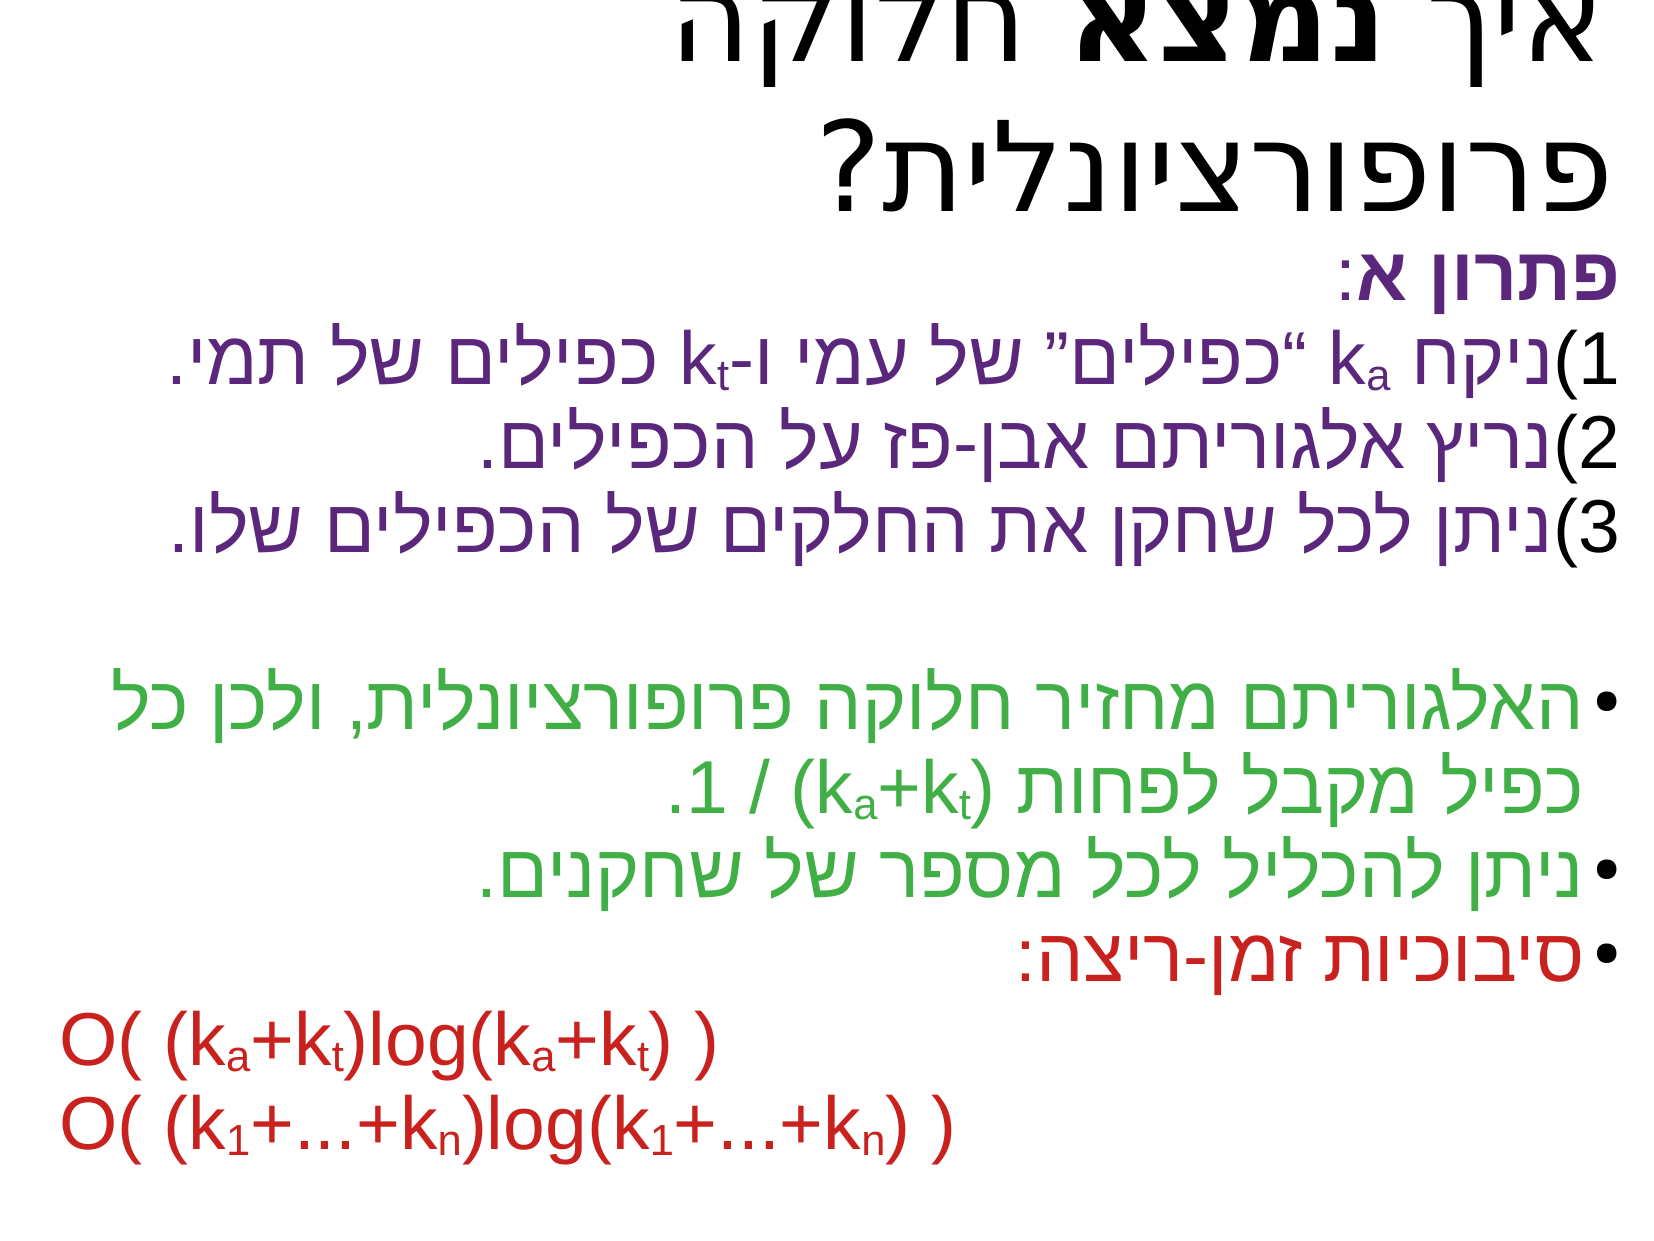

# איך נמצא חלוקה פרופורציונלית?
פתרון א:
ניקח ka “כפילים” של עמי ו-kt כפילים של תמי.
נריץ אלגוריתם אבן-פז על הכפילים.
ניתן לכל שחקן את החלקים של הכפילים שלו.
האלגוריתם מחזיר חלוקה פרופורציונלית, ולכן כל כפיל מקבל לפחות (ka+kt) / 1.
ניתן להכליל לכל מספר של שחקנים.
סיבוכיות זמן-ריצה:
O( (ka+kt)log(ka+kt) )
O( (k1+...+kn)log(k1+...+kn) )